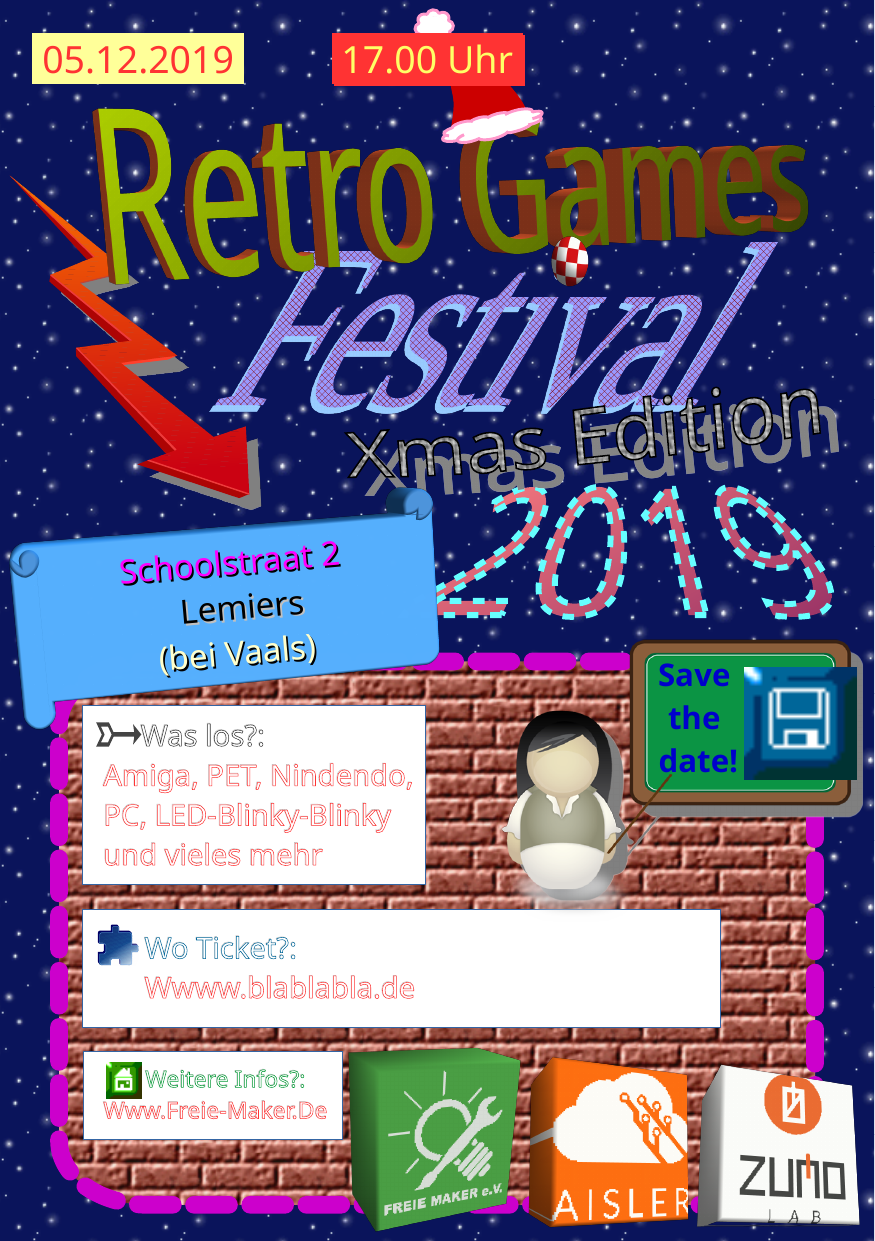

05.12.2019 17.00 Uhr
Retro Games
Lemiers
 Schoolstraat 2
Festival
Xmas Edition
2019
Schoolstraat 2
 Lemiers
(bei Vaals)
Save
the
date!
 Was los?:
Amiga, PET, Nindendo, PC, LED-Blinky-Blinky
und vieles mehr
Wo Ticket?:
Wwww.blablabla.de
 Weitere Infos?:
 www.Freie-Maker.De
Tickets:
Tickets: